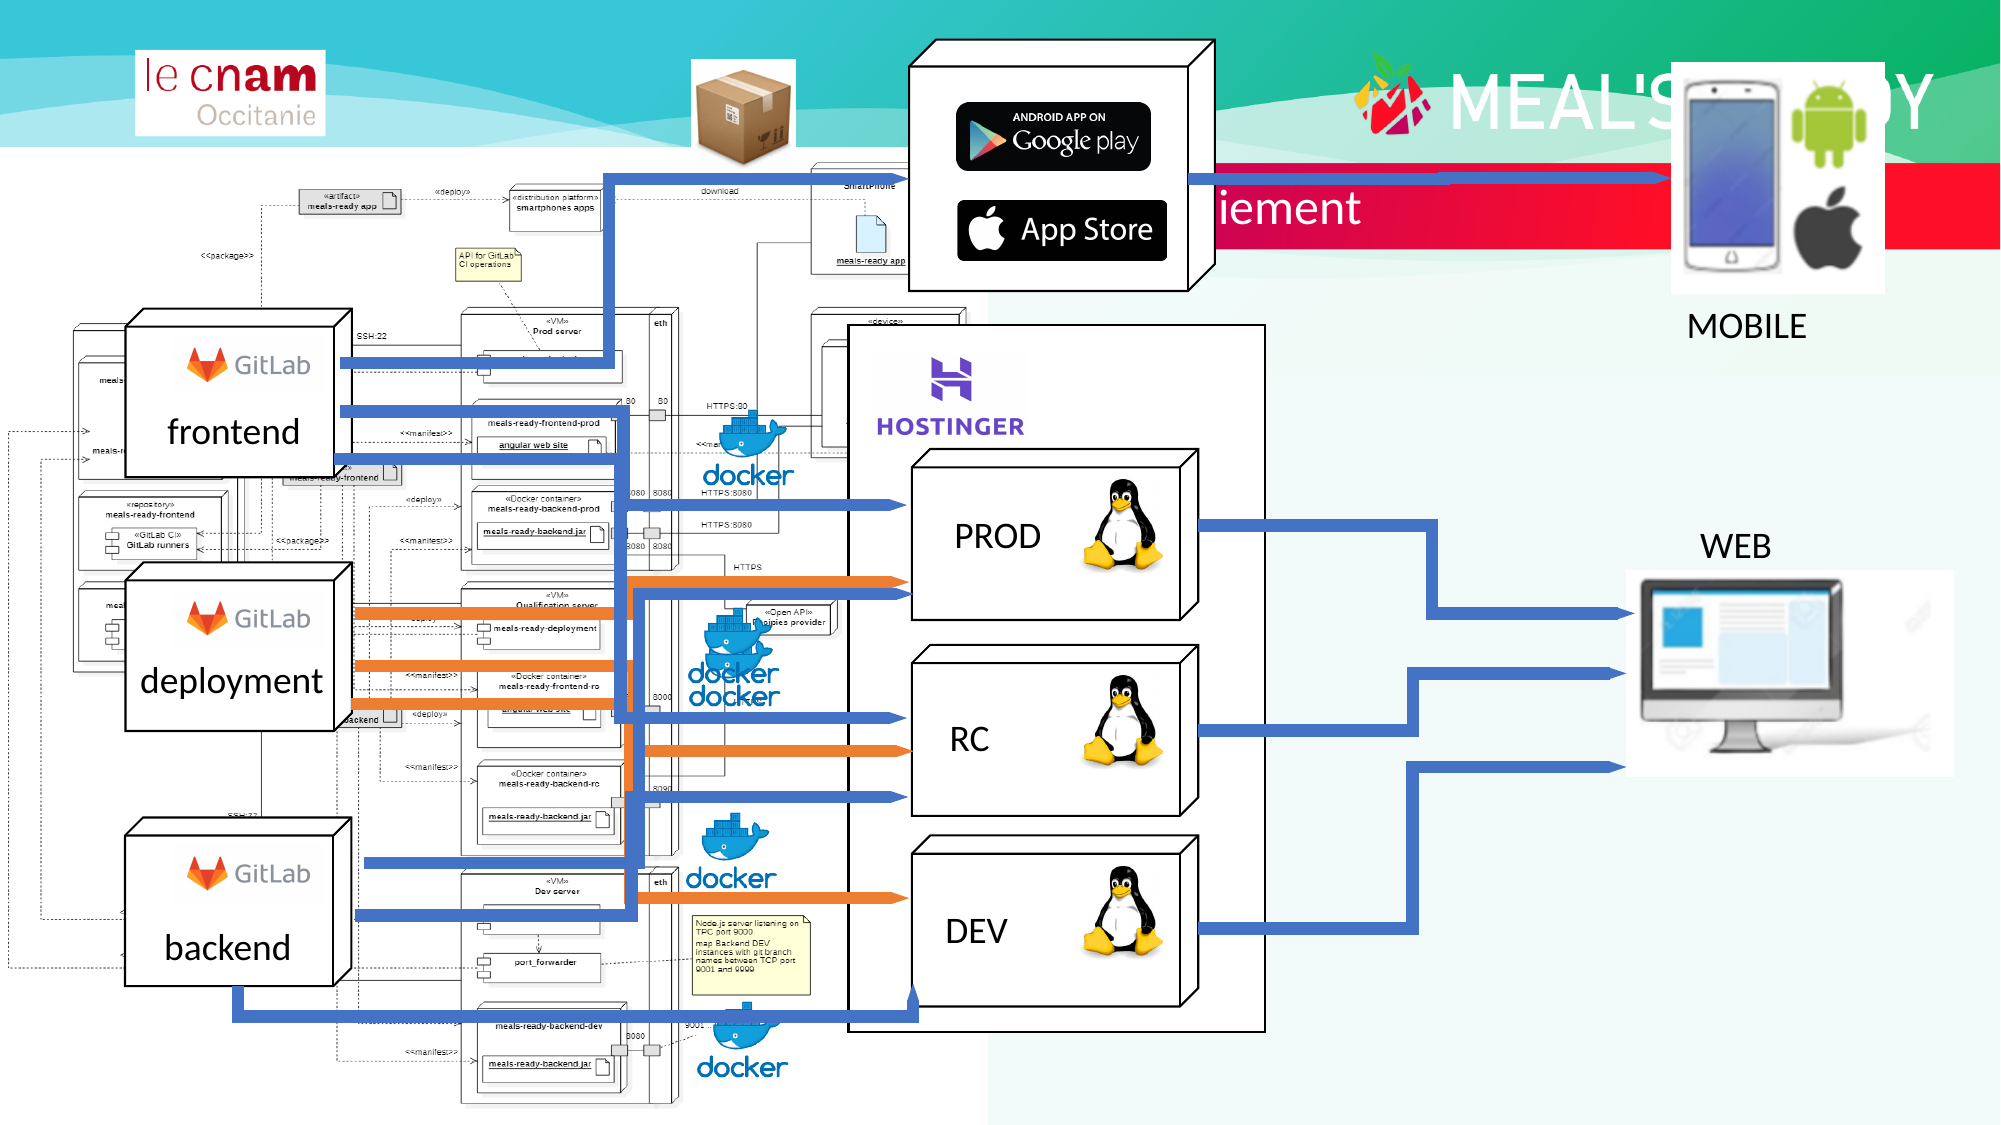

MOBILE
Déploiement
frontend
PROD
RC
DEV
WEB
deployment
backend